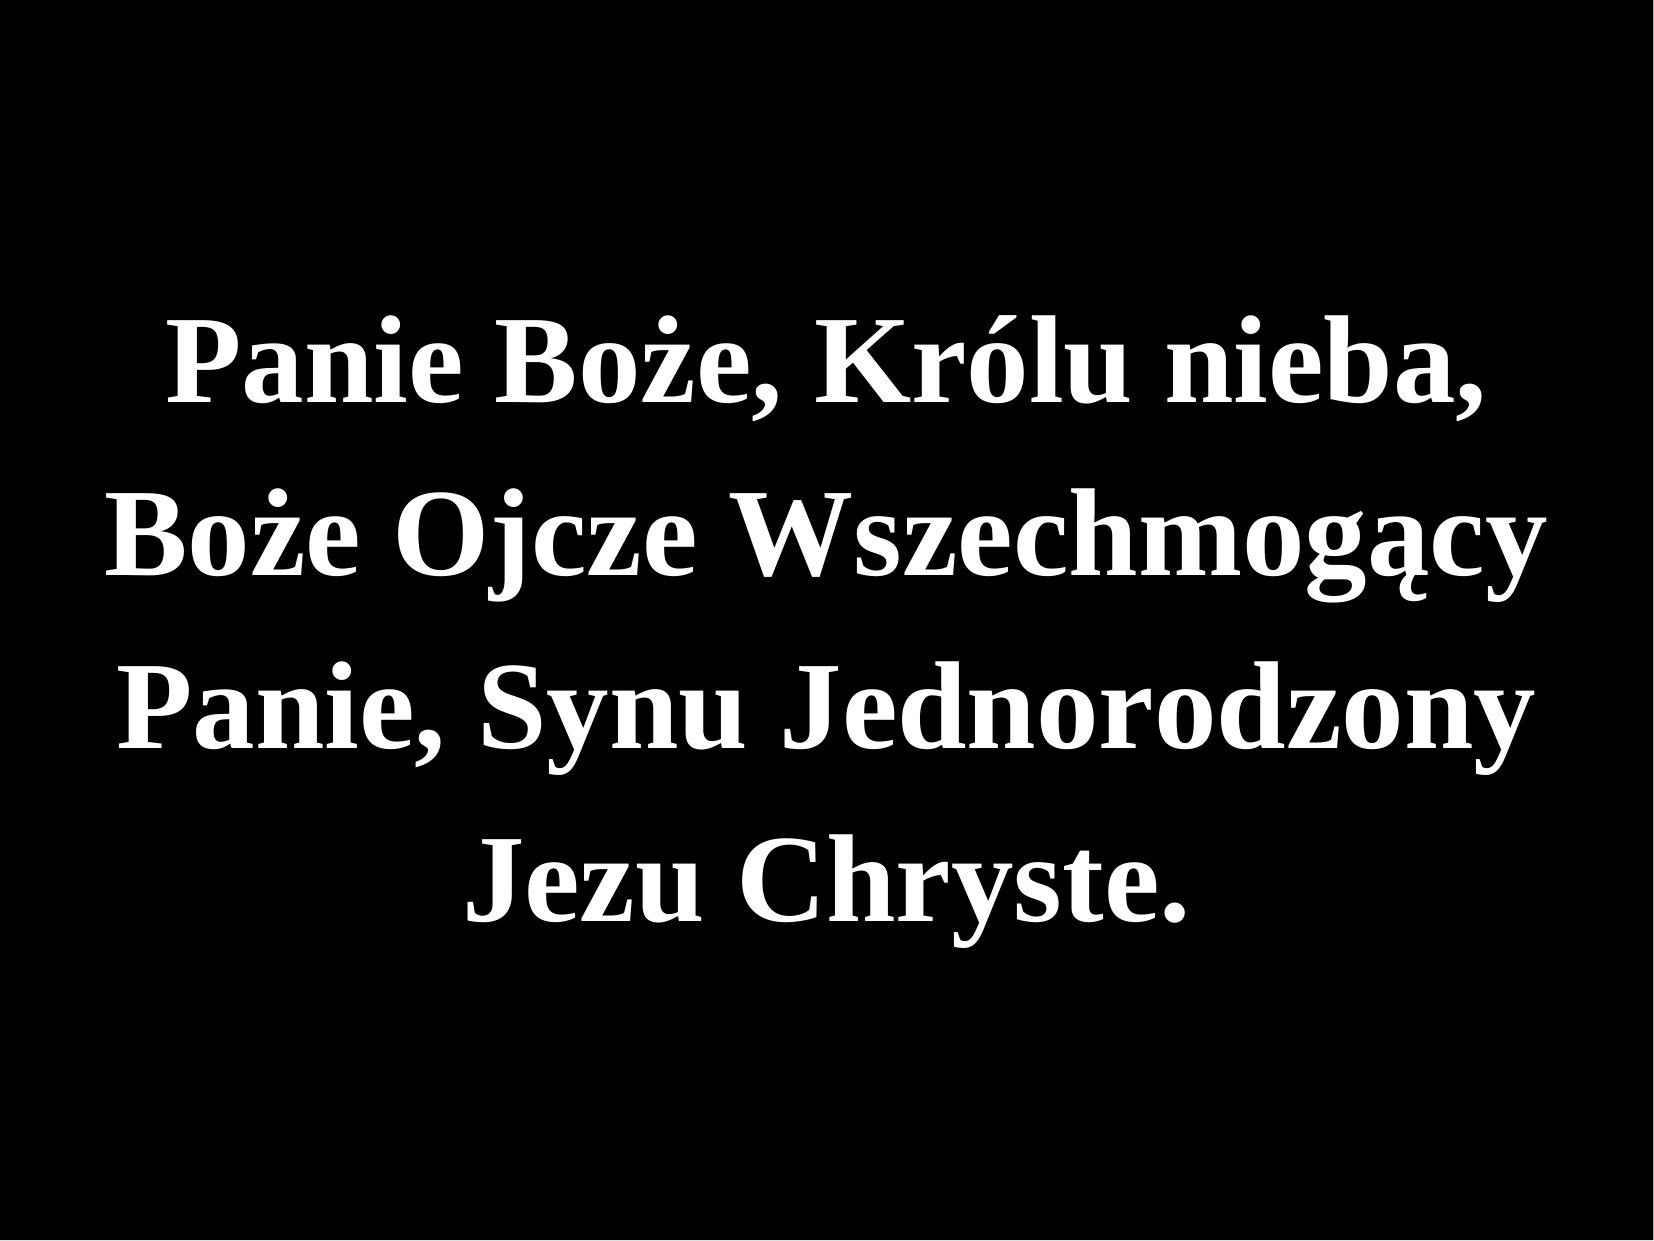

# Panie Boże, Królu nieba, ppp Boże Ojcze Wszechmogący ppp Panie, Synu Jednorodzony ppp Jezu Chryste.